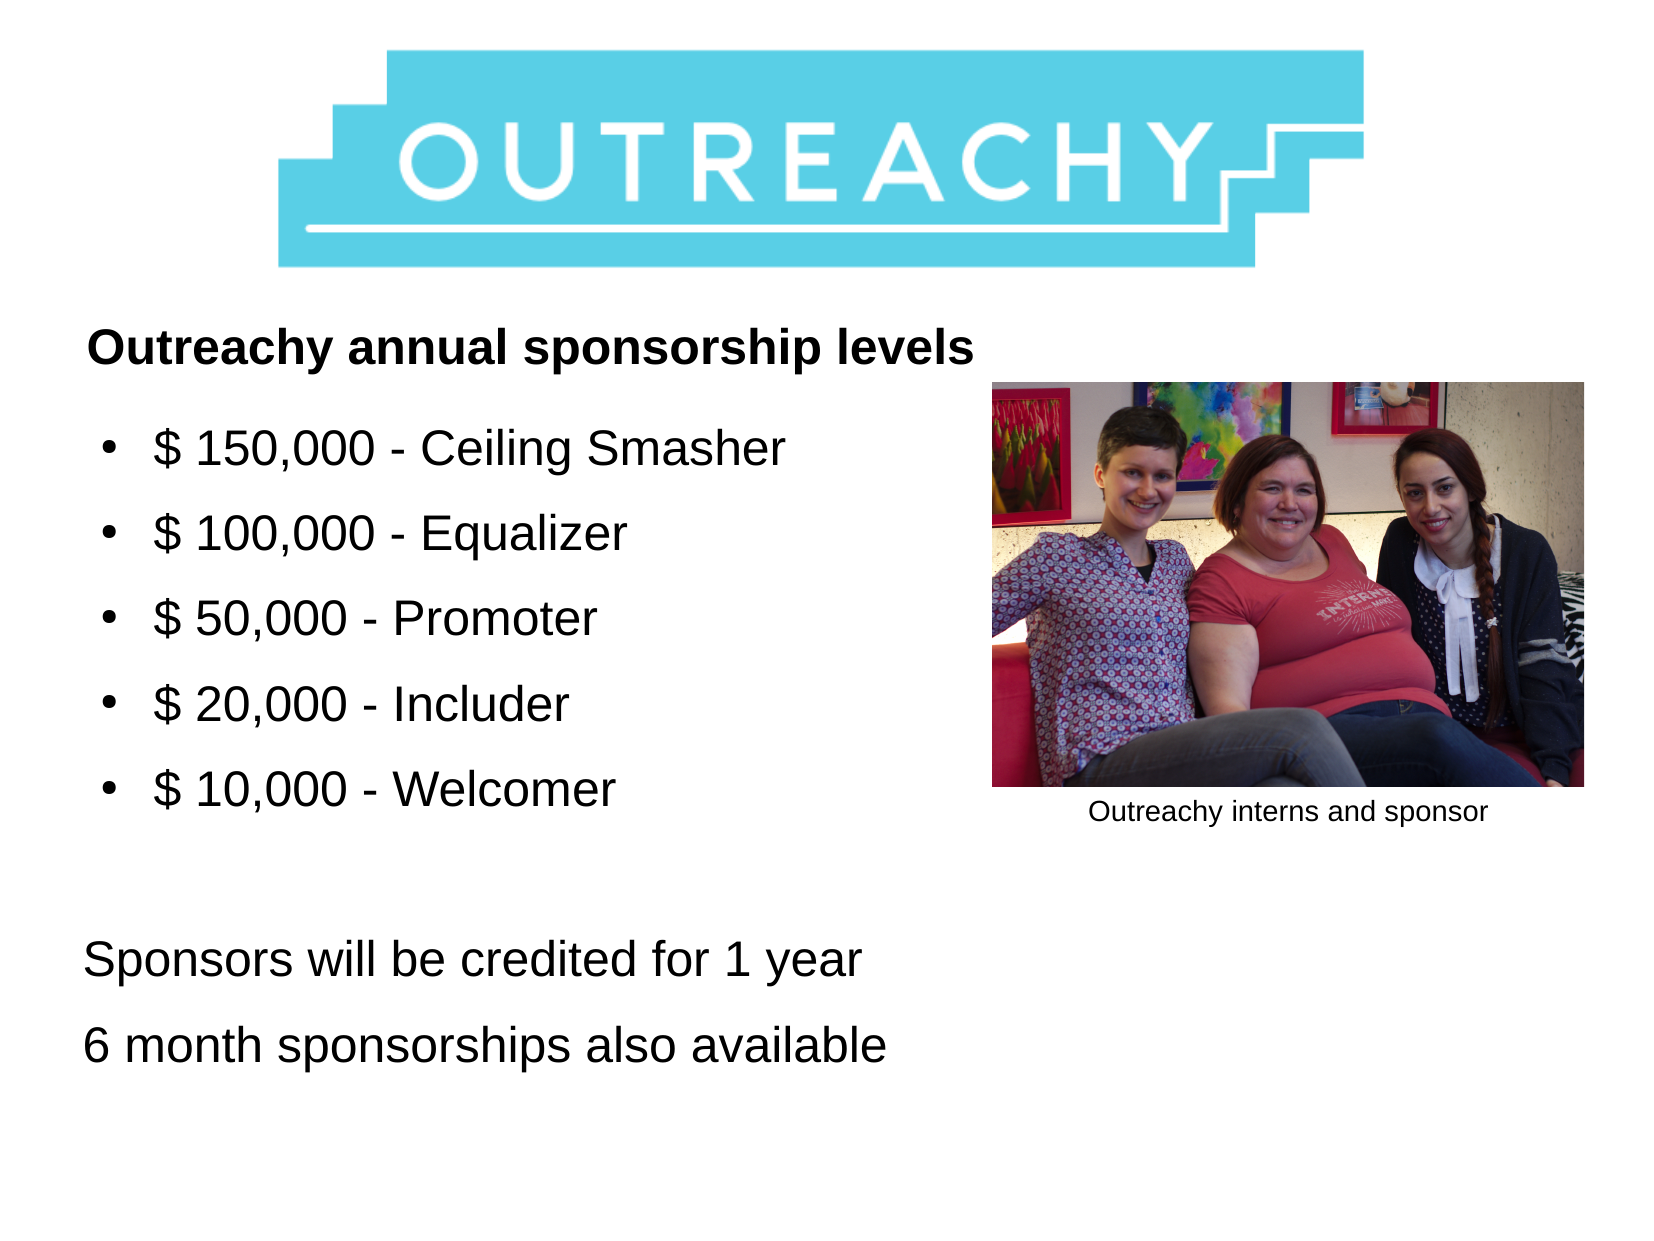

Outreachy annual sponsorship levels
# $ 150,000 - Ceiling Smasher
$ 100,000 - Equalizer
$ 50,000 - Promoter
$ 20,000 - Includer
$ 10,000 - Welcomer
Sponsors will be credited for 1 year
6 month sponsorships also available
Outreachy interns and sponsor